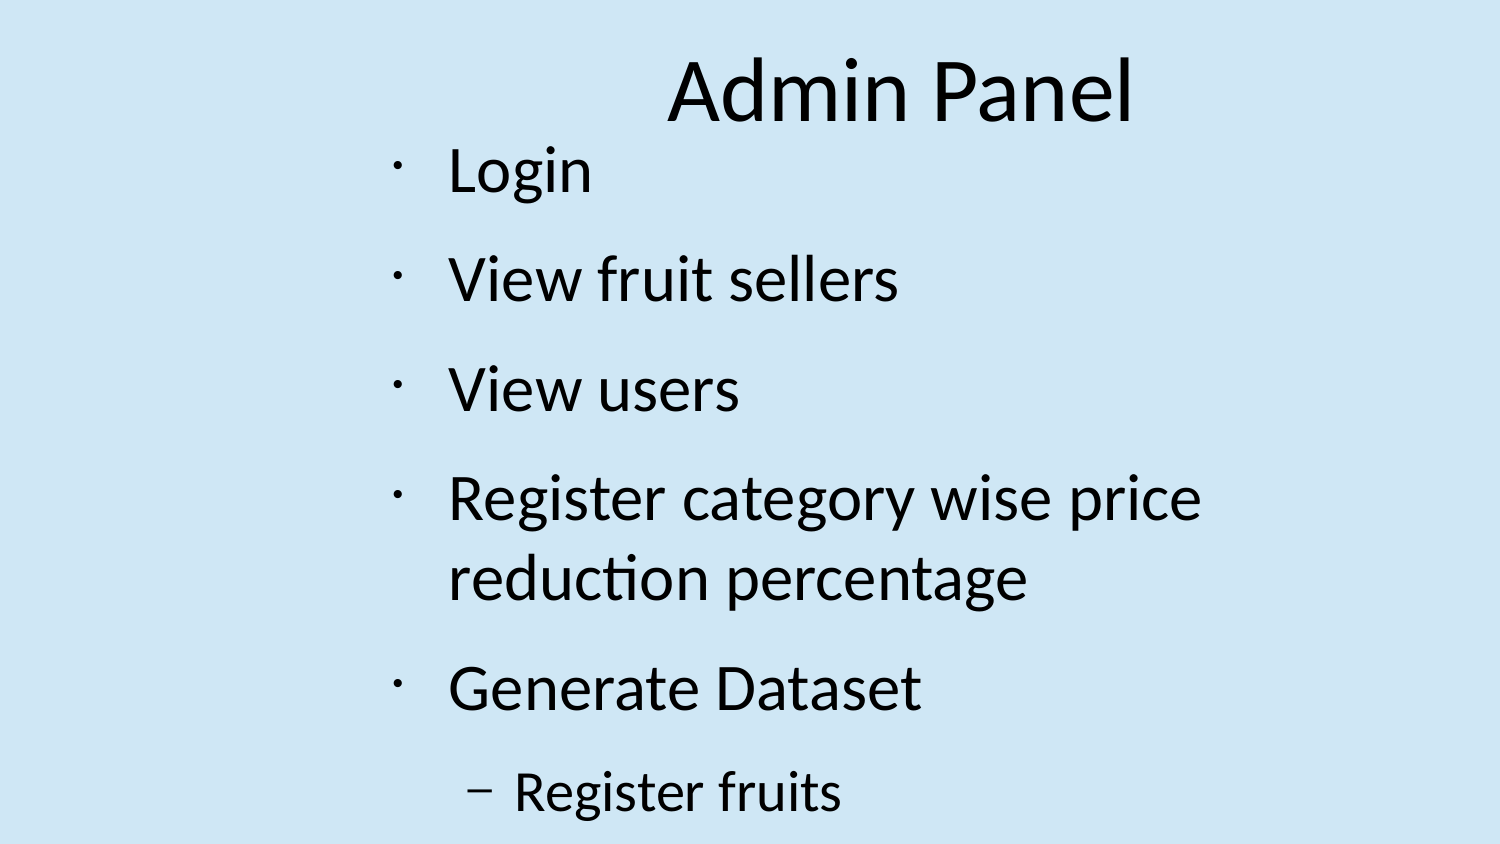

# Admin Panel
Login
View fruit sellers
View users
Register category wise price reduction percentage
Generate Dataset
Register fruits
Upload fruits images for various types of quality